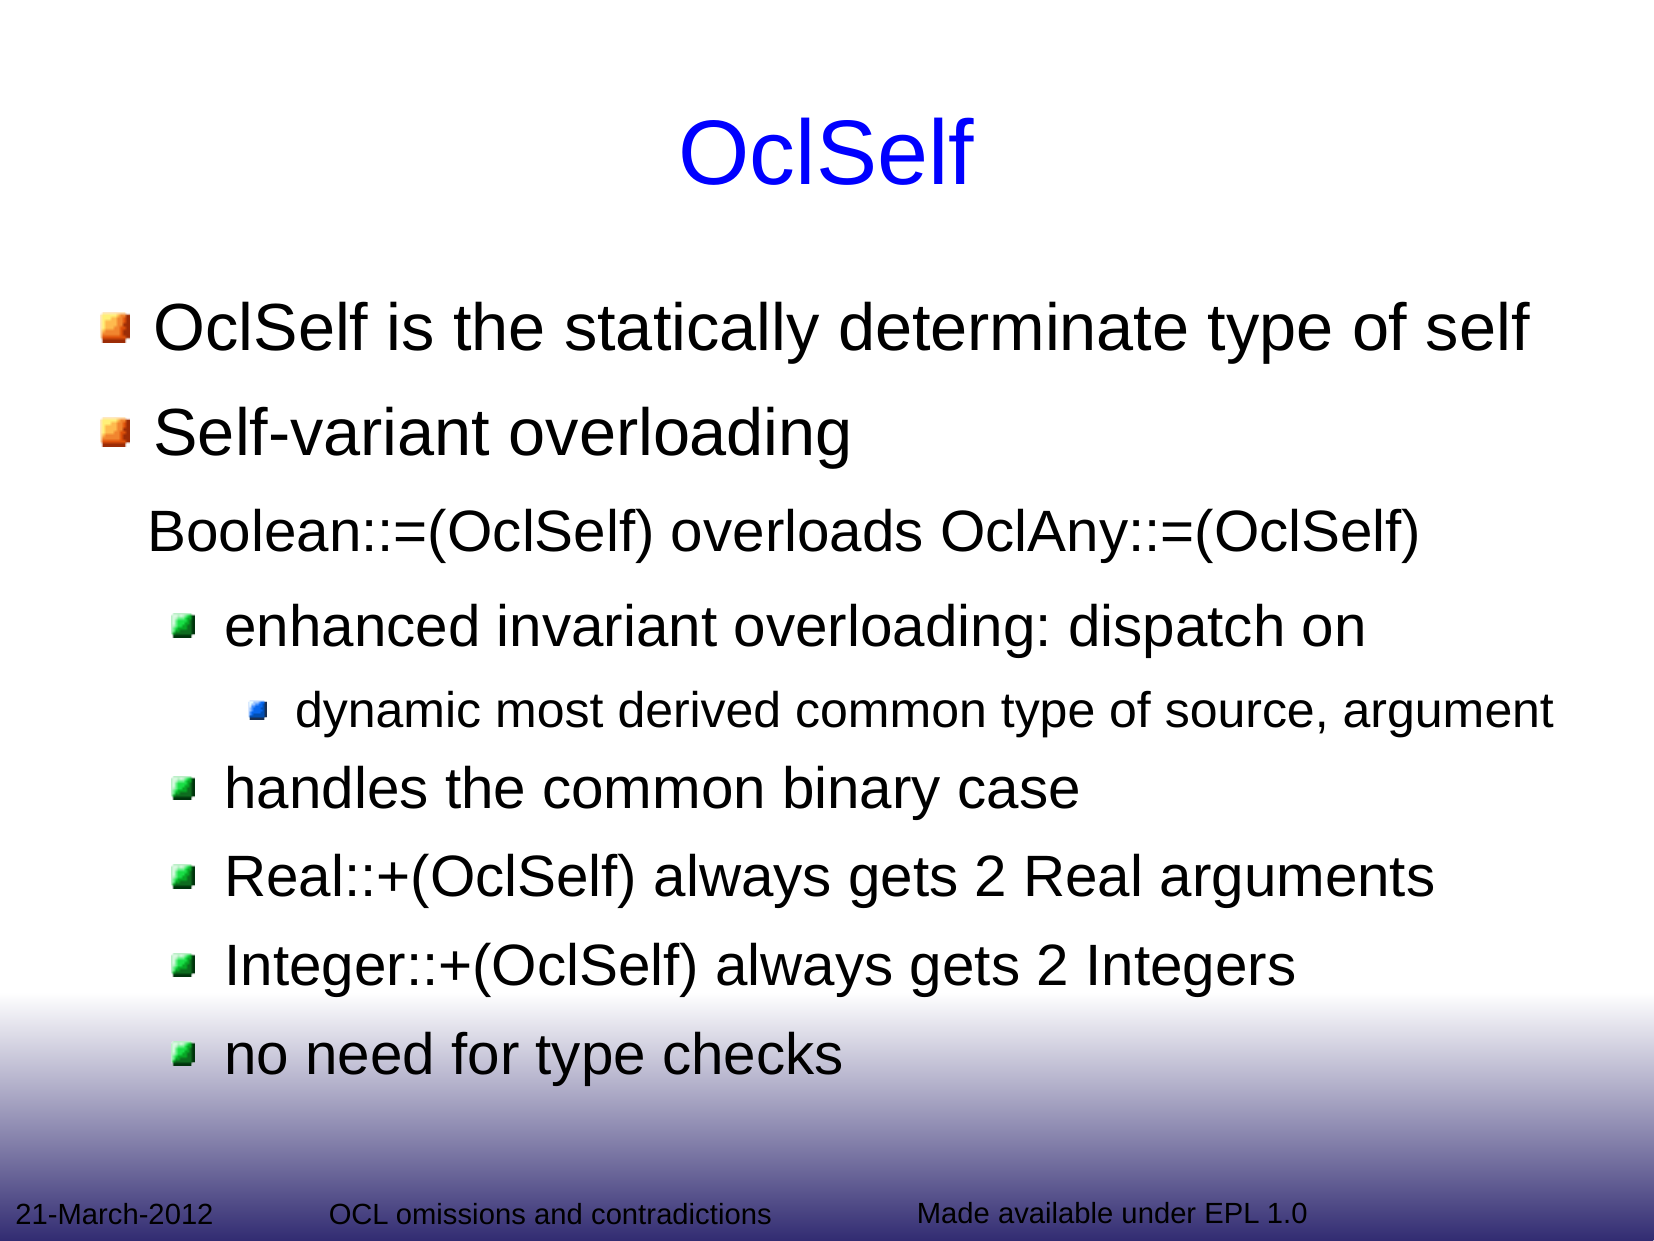

# OclSelf
OclSelf is the statically determinate type of self
Self-variant overloading
 Boolean::=(OclSelf) overloads OclAny::=(OclSelf)
enhanced invariant overloading: dispatch on
dynamic most derived common type of source, argument
handles the common binary case
Real::+(OclSelf) always gets 2 Real arguments
Integer::+(OclSelf) always gets 2 Integers
no need for type checks
21-March-2012
OCL omissions and contradictions